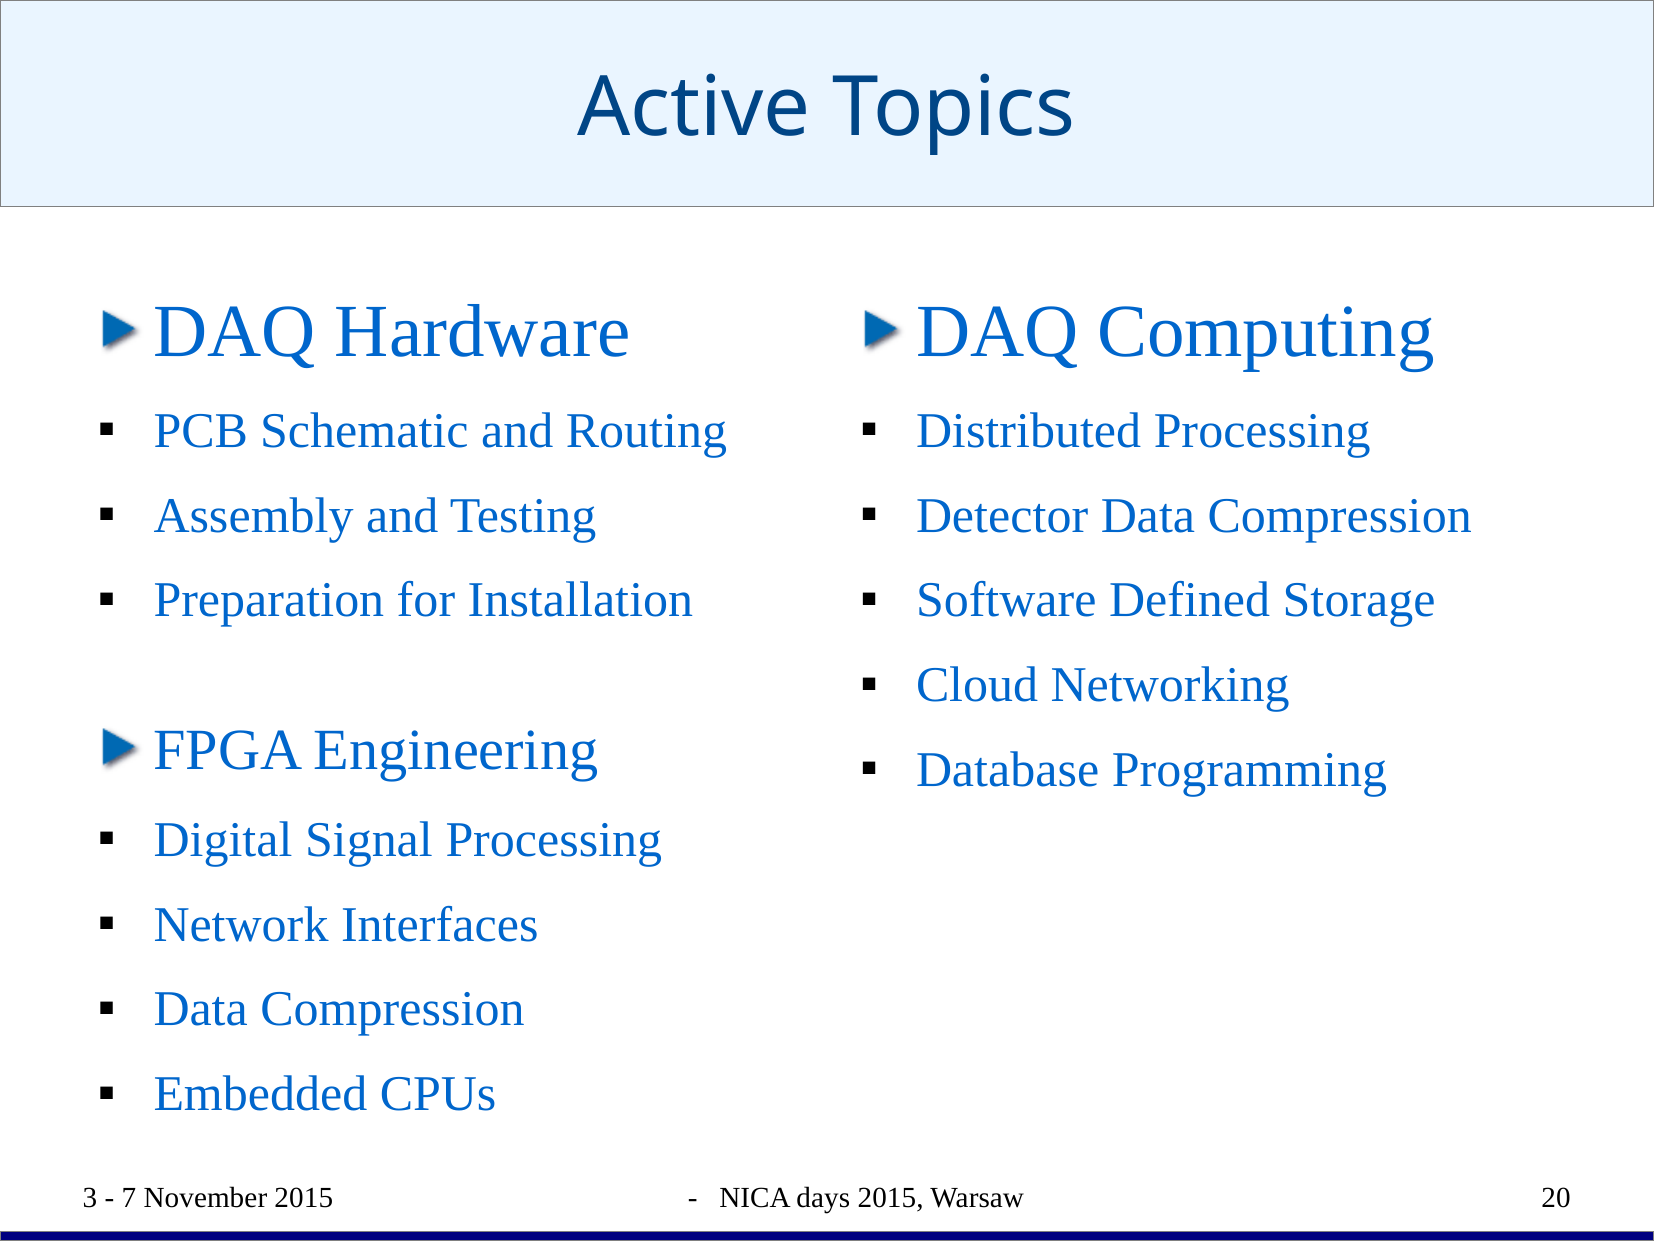

# Active Topics
DAQ Hardware
PCB Schematic and Routing
Assembly and Testing
Preparation for Installation
DAQ Computing
Distributed Processing
Detector Data Compression
Software Defined Storage
Cloud Networking
Database Programming
FPGA Engineering
Digital Signal Processing
Network Interfaces
Data Compression
Embedded CPUs
3 - 7 November 2015
 - NICA days 2015, Warsaw
20